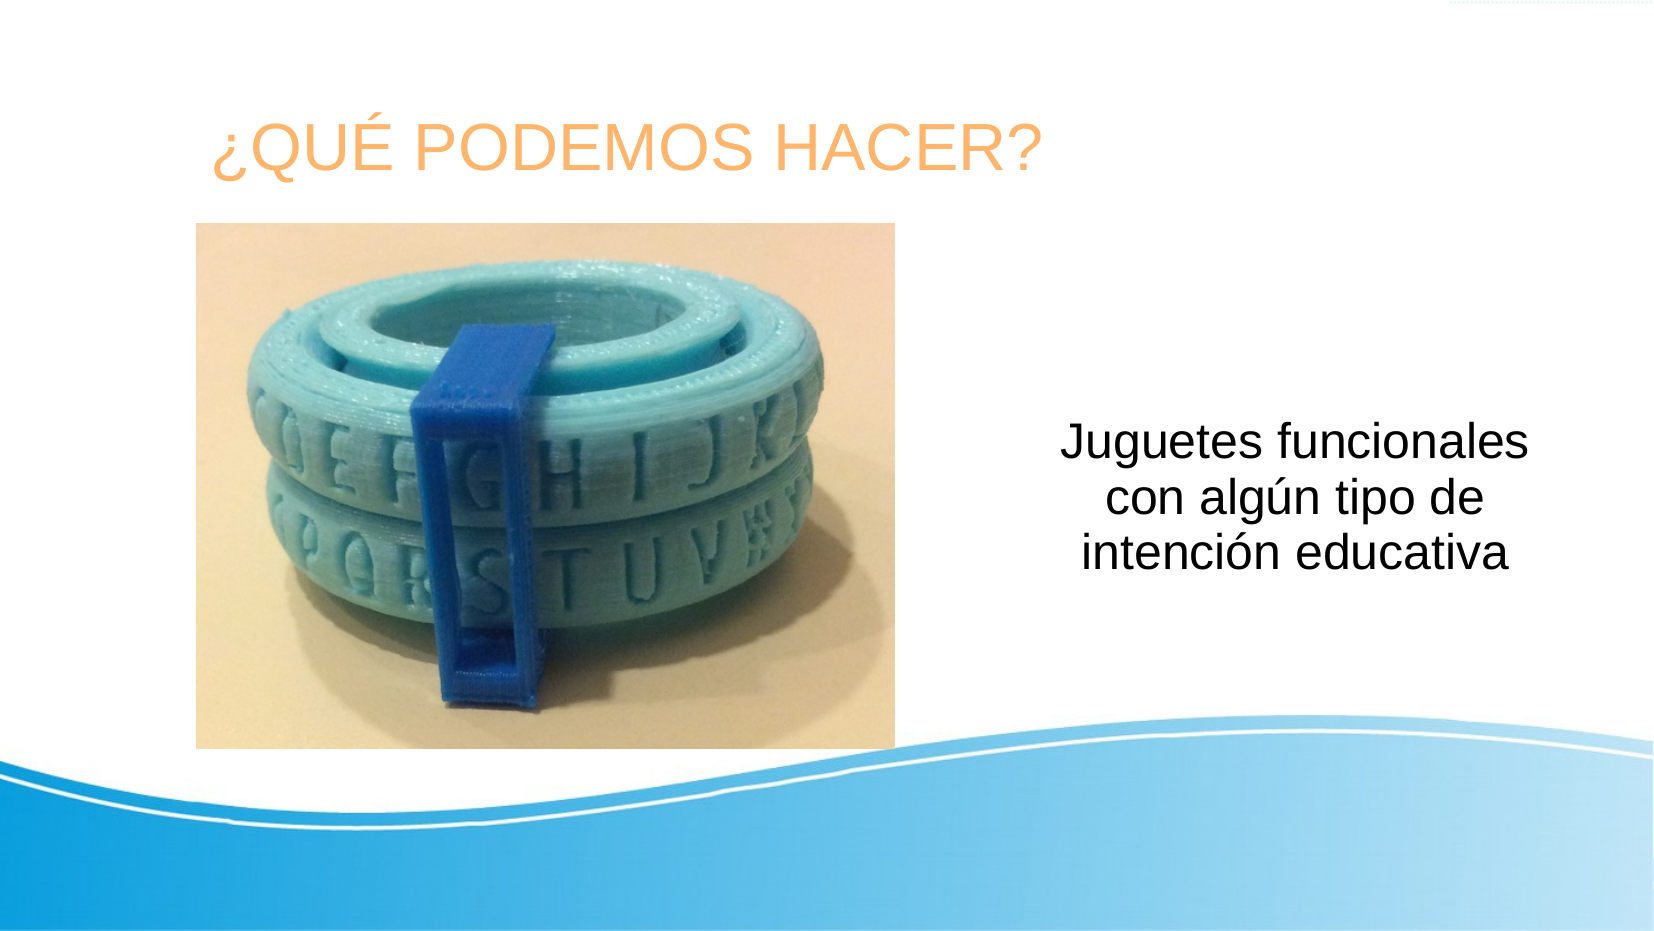

¿QUÉ PODEMOS HACER?
# Juguetes funcionales con algún tipo de intención educativa